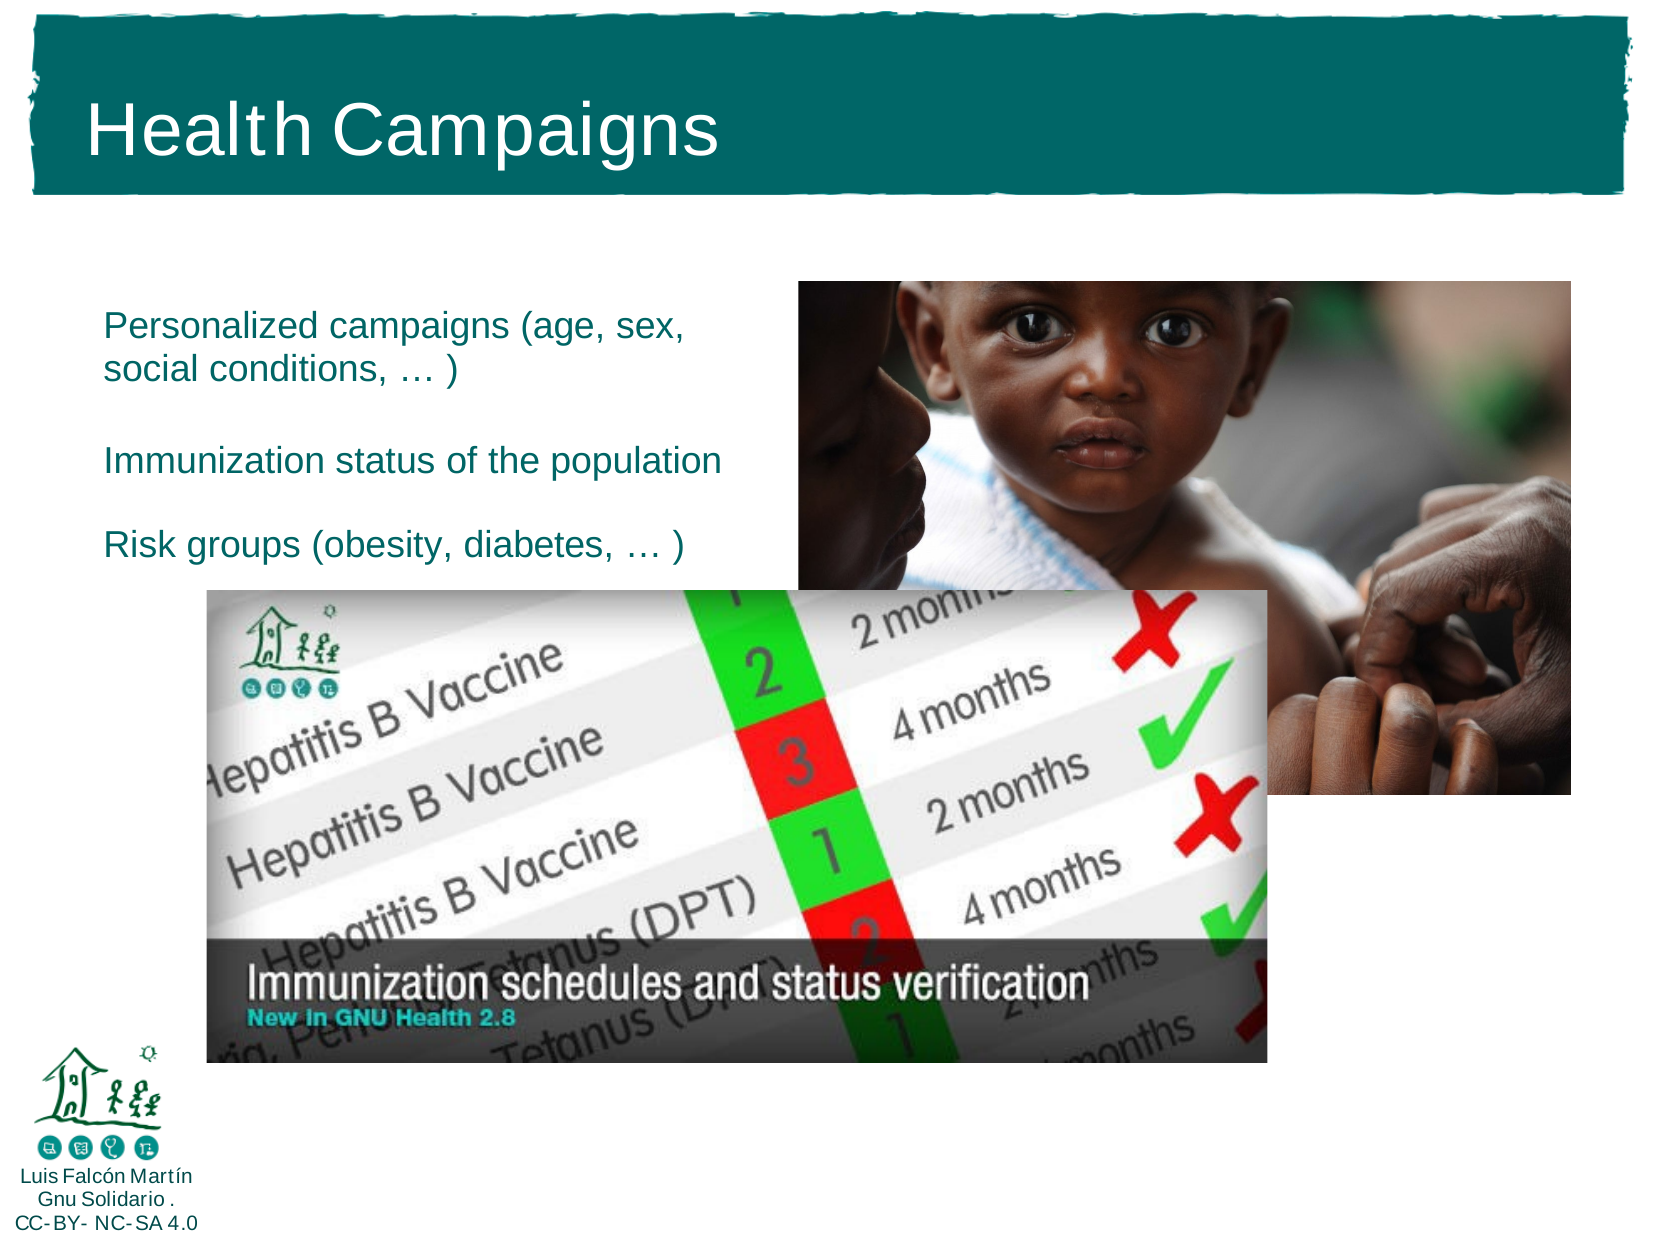

# HealthCampaigns
Personalized campaigns (age, sex, social conditions, … )
Immunization status of the population Risk groups (obesity, diabetes, … )
LuisFalcónMartín
GnuSolidario.
CC-BY-NC-SA4.0